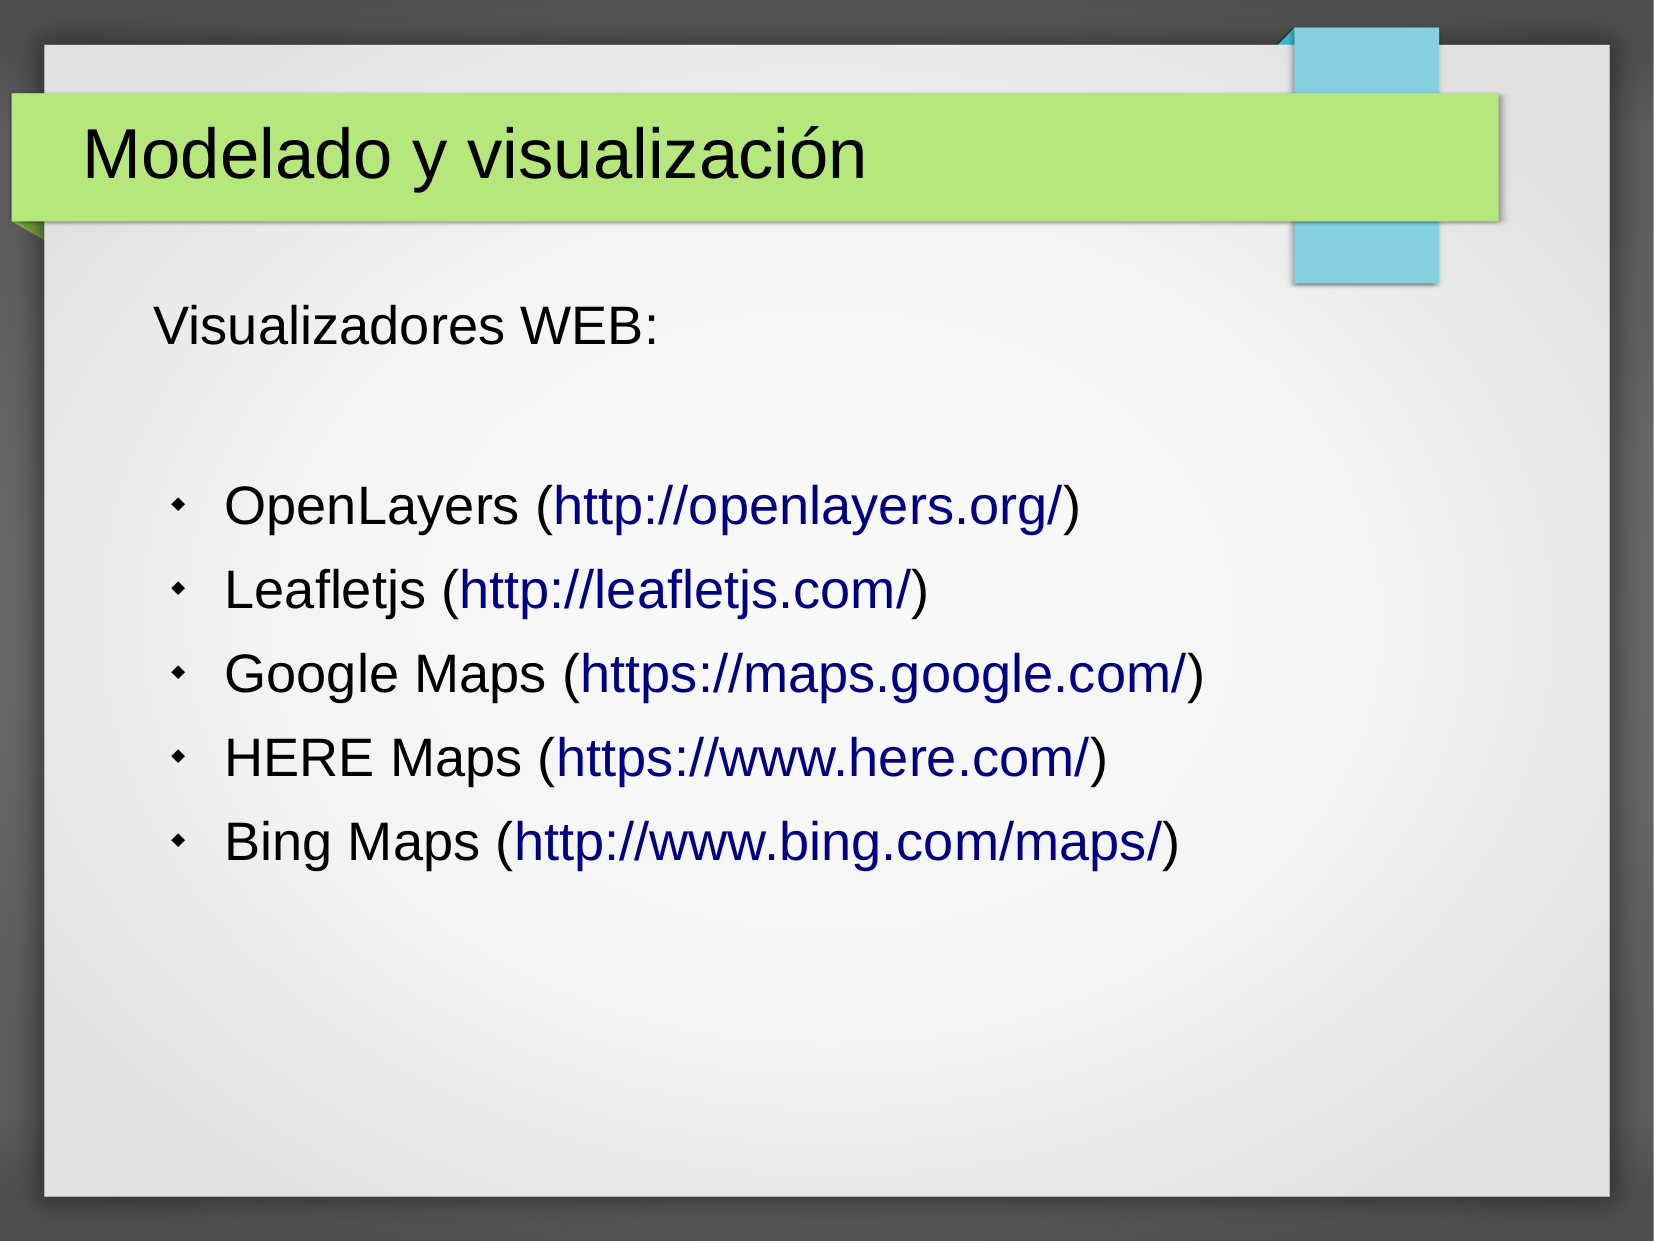

# Modelado y visualización
Visualizadores WEB:
OpenLayers (http://openlayers.org/)
Leafletjs (http://leafletjs.com/)
Google Maps (https://maps.google.com/)
HERE Maps (https://www.here.com/)
Bing Maps (http://www.bing.com/maps/)